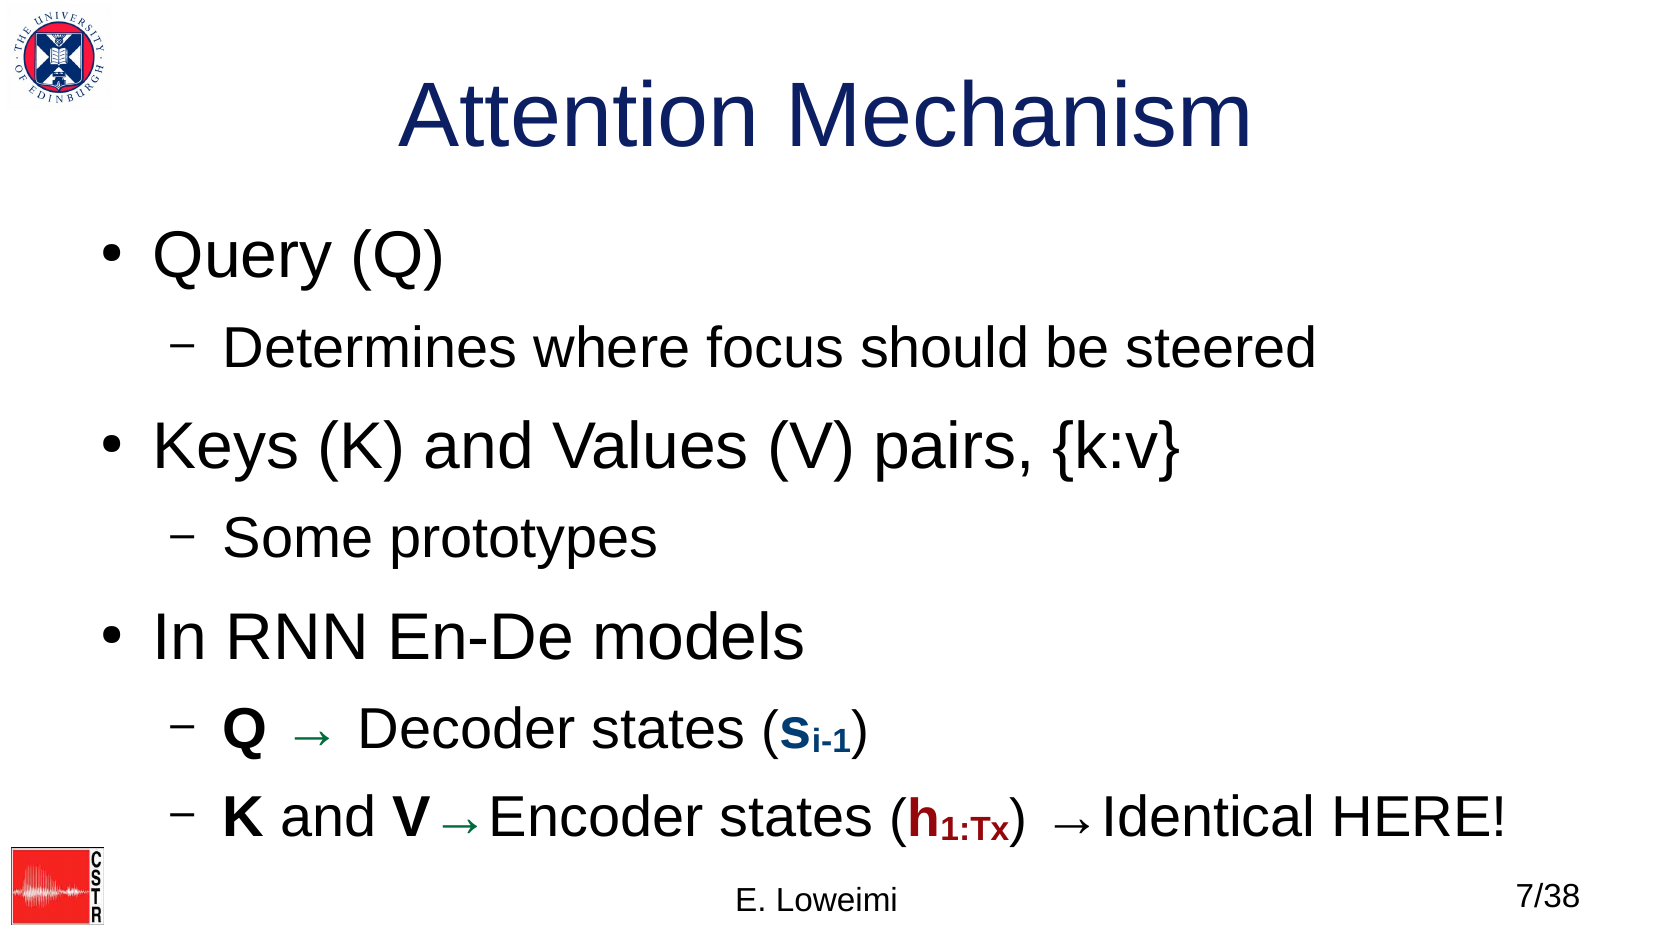

# Attention Mechanism
Query (Q)
Determines where focus should be steered
Keys (K) and Values (V) pairs, {k:v}
Some prototypes
In RNN En-De models
Q → Decoder states (si-1)
K and V→Encoder states (h1:Tx) →Identical HERE!
 7/38
E. Loweimi